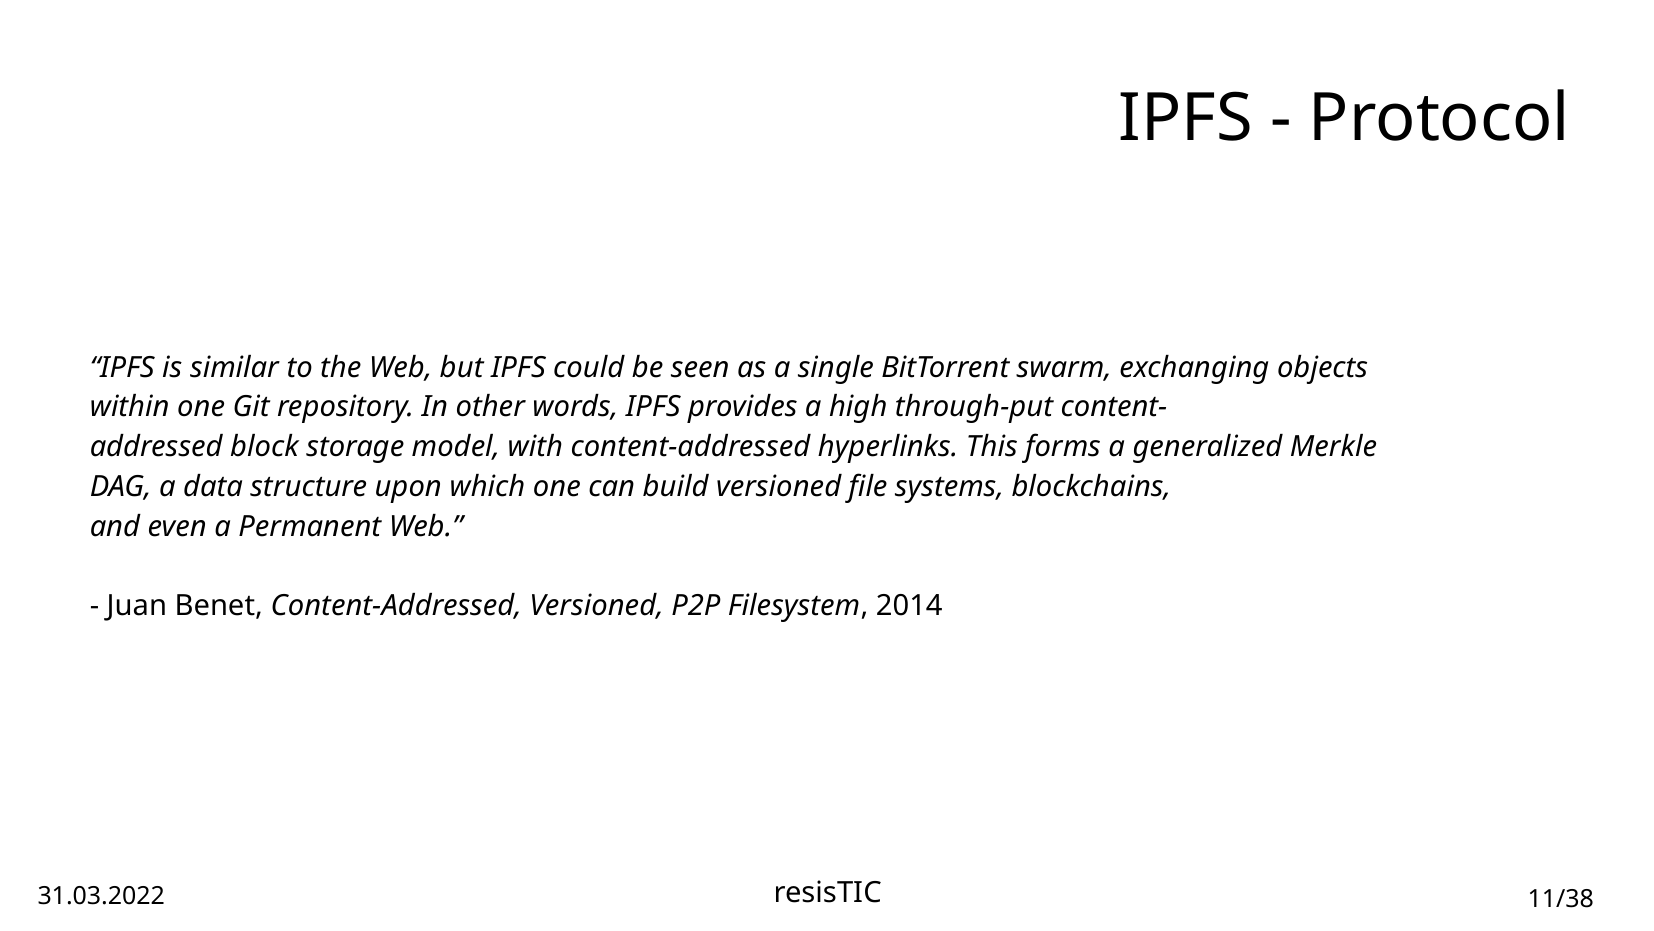

# IPFS - Protocol
“IPFS is similar to the Web, but IPFS could be seen as a single BitTorrent swarm, exchanging objects within one Git repository. In other words, IPFS provides a high through-put content-
addressed block storage model, with content-addressed hyperlinks. This forms a generalized Merkle DAG, a data structure upon which one can build versioned file systems, blockchains,
and even a Permanent Web.”
- Juan Benet, Content-Addressed, Versioned, P2P Filesystem, 2014
11/38